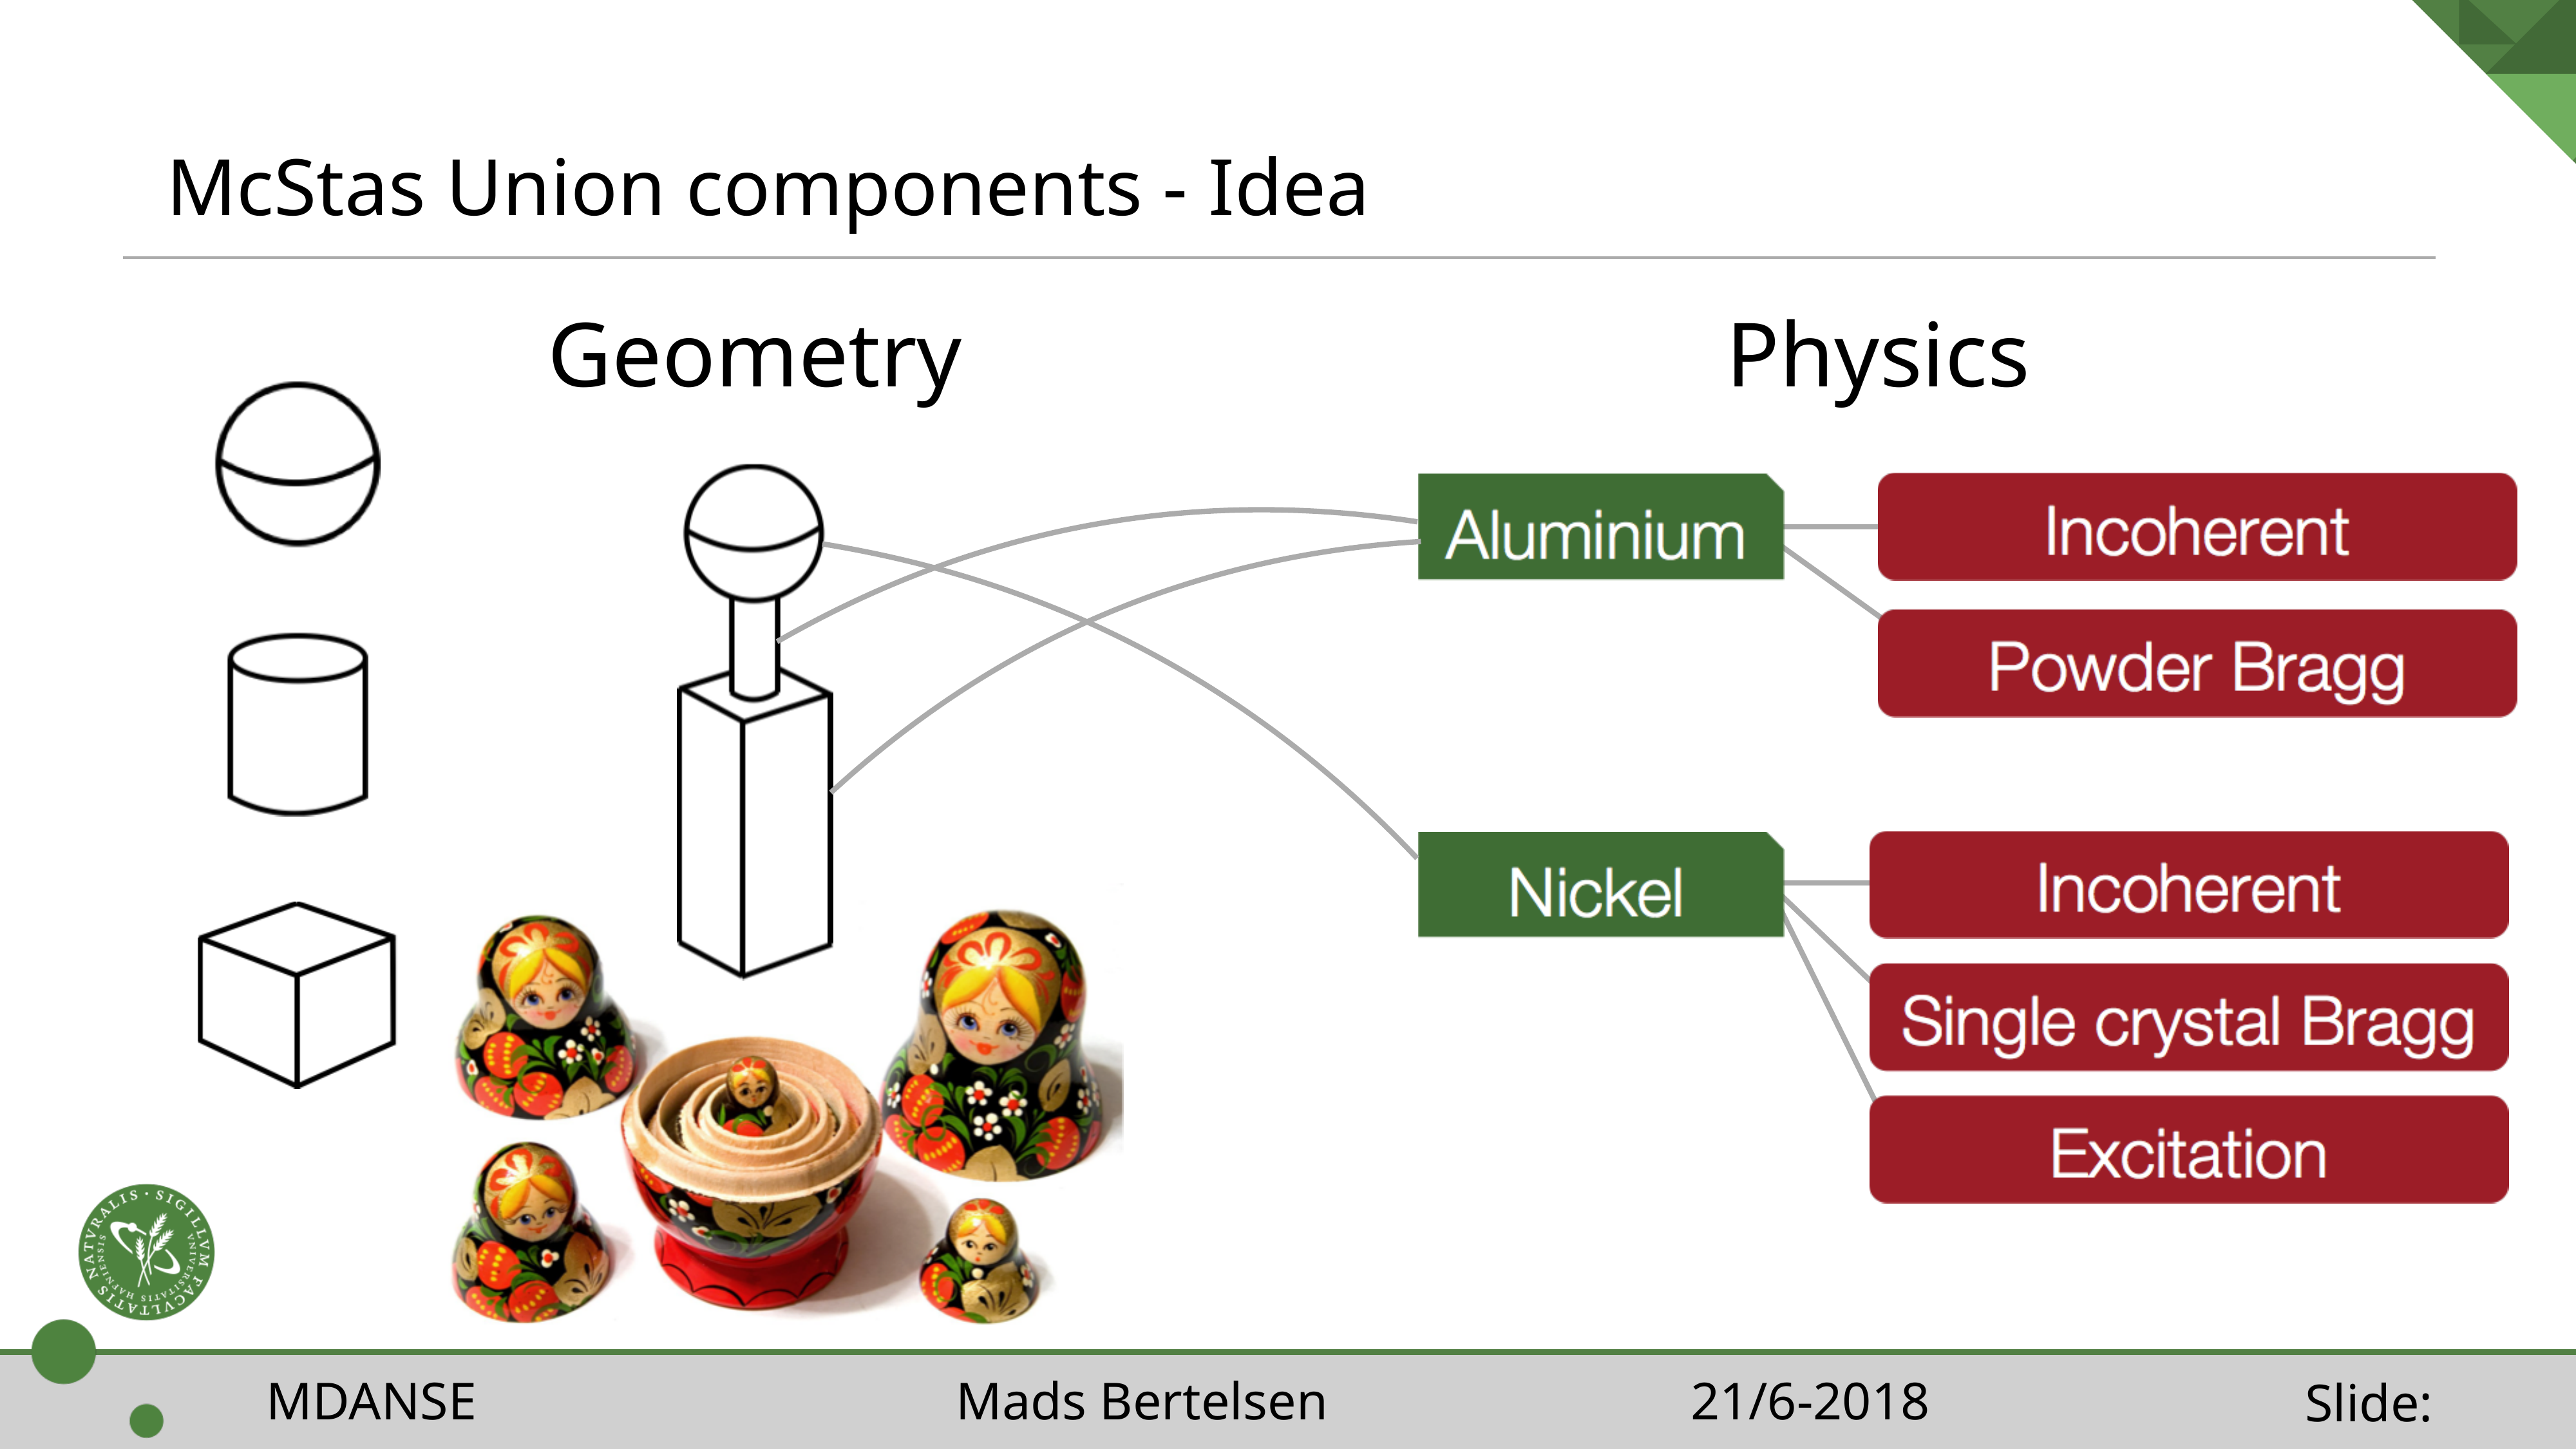

# McStas Union components - Idea
Geometry
Physics